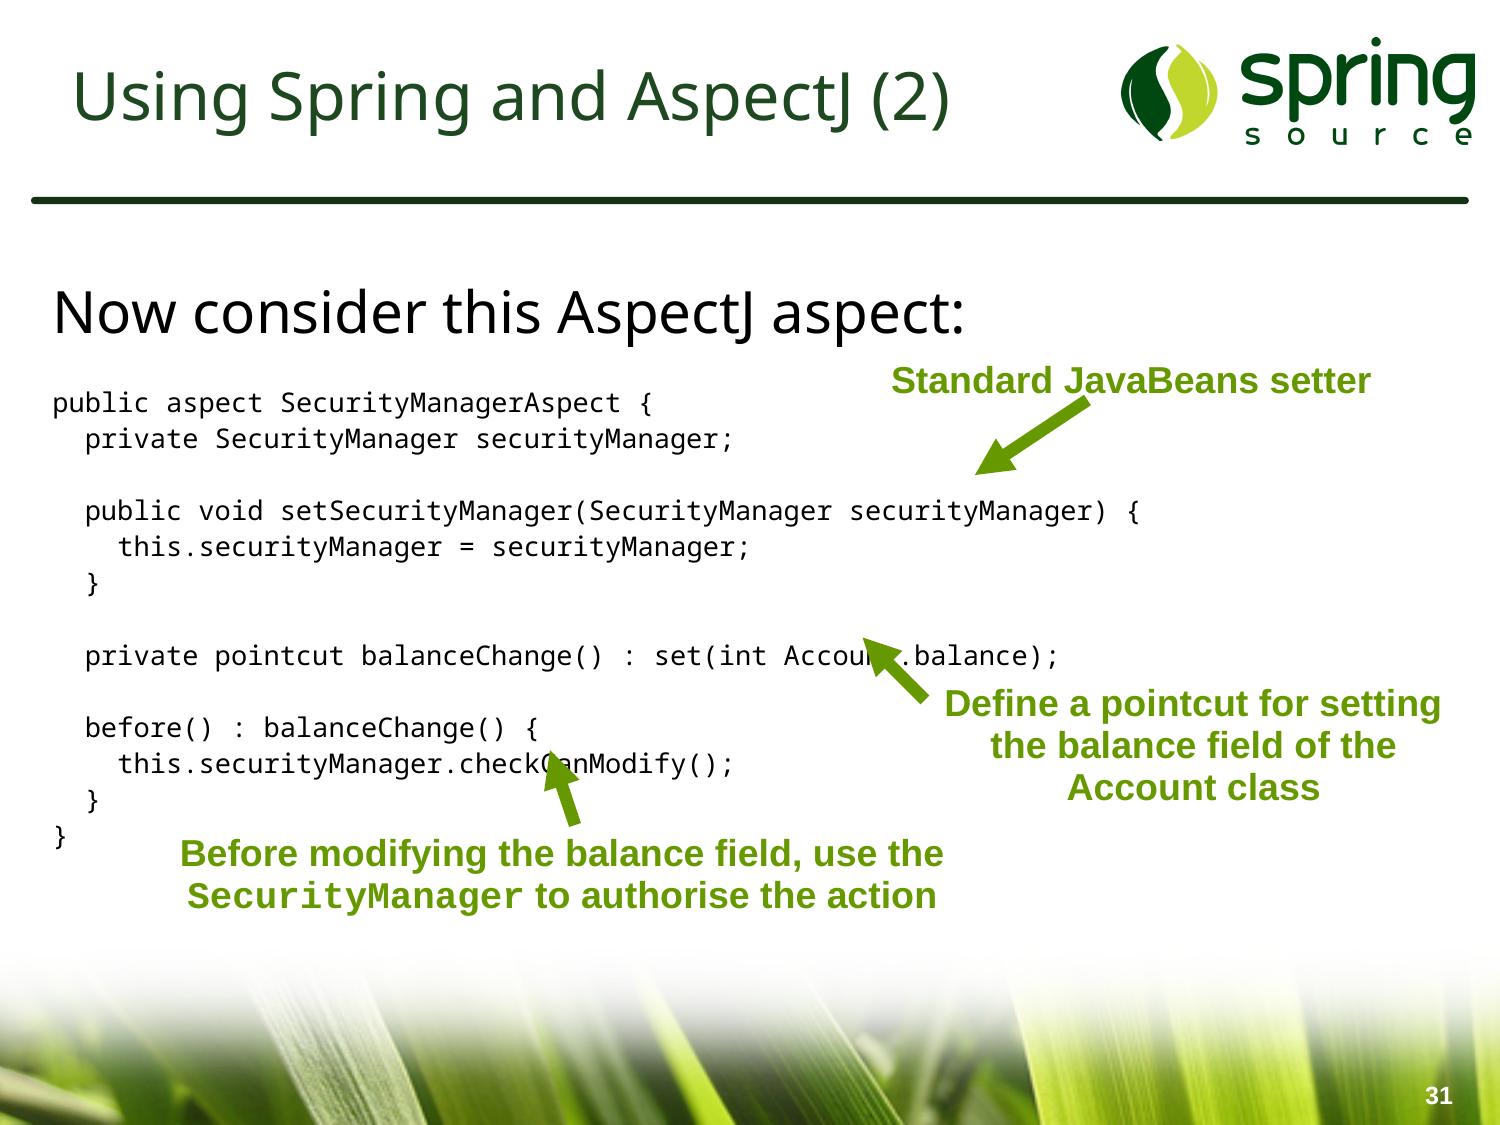

# Using Spring and AspectJ (2)
Now consider this AspectJ aspect:
public aspect SecurityManagerAspect {
 private SecurityManager securityManager;
 public void setSecurityManager(SecurityManager securityManager) {
 this.securityManager = securityManager;
 }
 private pointcut balanceChange() : set(int Account.balance);
 before() : balanceChange() {
 this.securityManager.checkCanModify();
 }
}
Standard JavaBeans setter
Define a pointcut for setting the balance field of the Account class
Before modifying the balance field, use the SecurityManager to authorise the action